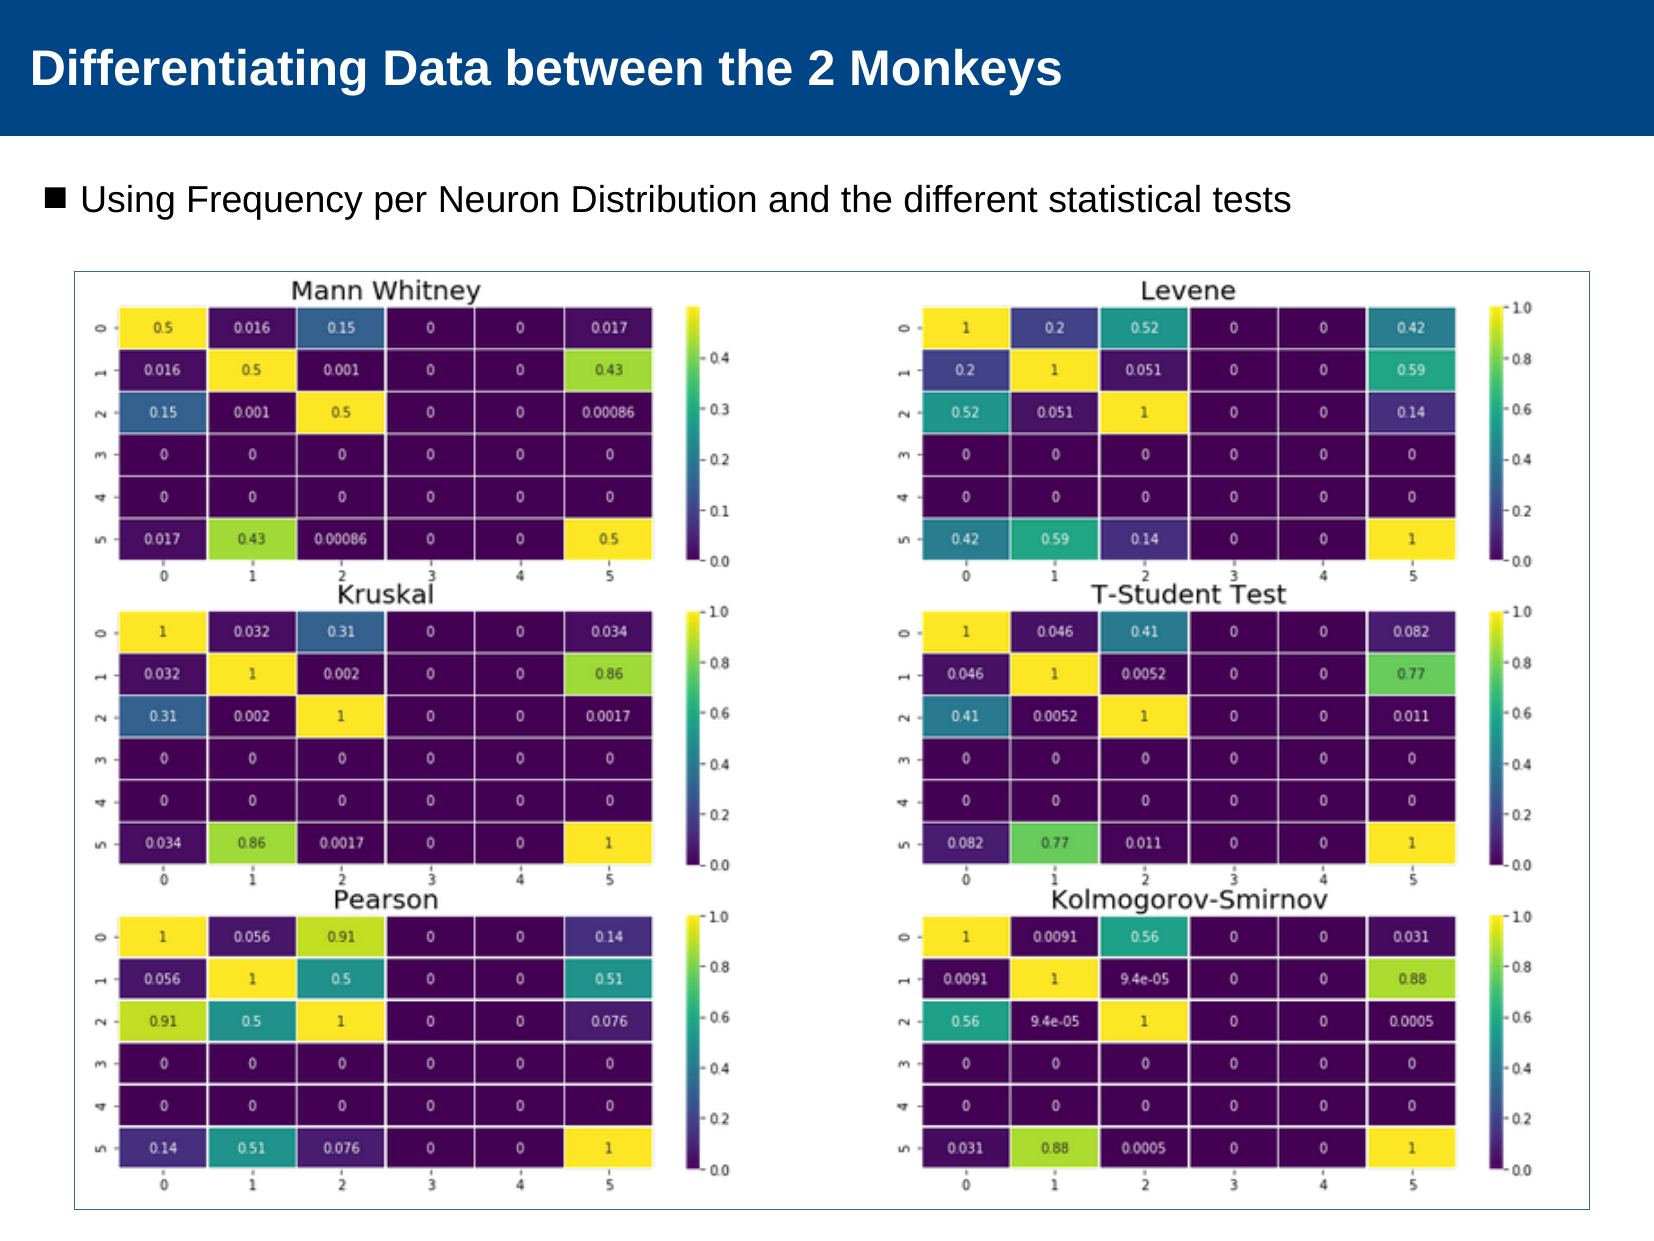

Differentiating Data between the 2 Monkeys
Using Frequency per Neuron Distribution and the different statistical tests